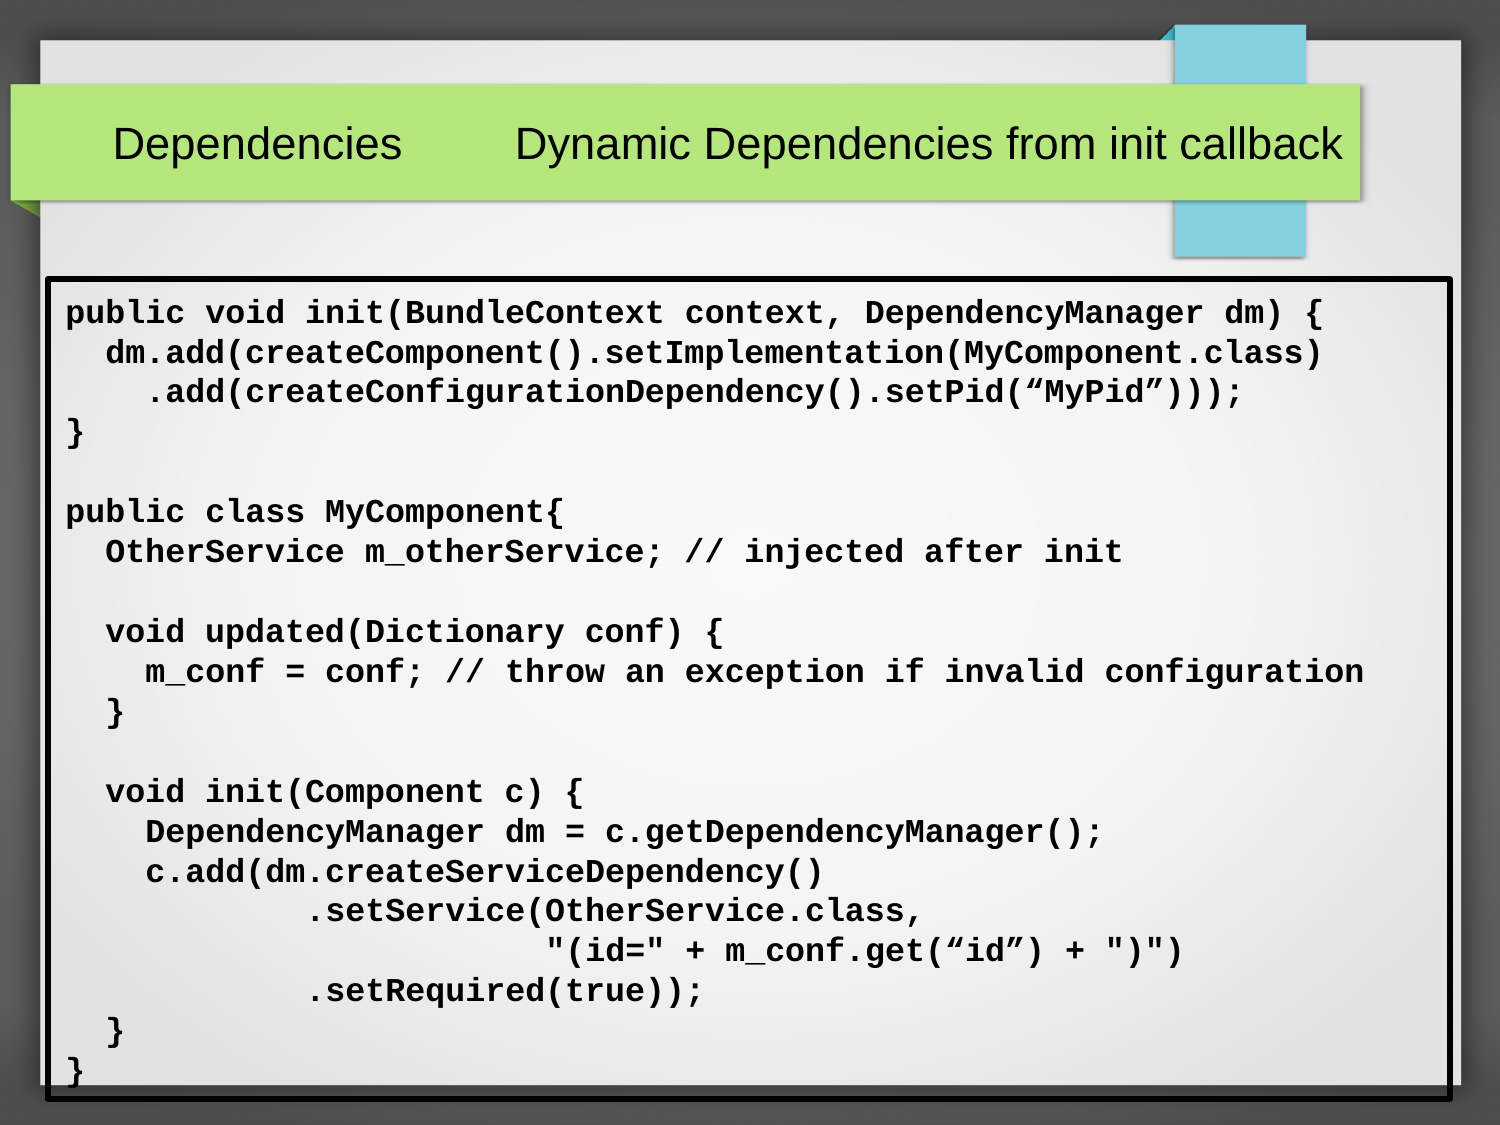

# Dependencies Dynamic Dependencies from init callback
public void init(BundleContext context, DependencyManager dm) {
 dm.add(createComponent().setImplementation(MyComponent.class)
 .add(createConfigurationDependency().setPid(“MyPid”)));
}
public class MyComponent{
 OtherService m_otherService; // injected after init
 void updated(Dictionary conf) {
 m_conf = conf; // throw an exception if invalid configuration
 }
 void init(Component c) {
 DependencyManager dm = c.getDependencyManager();
 c.add(dm.createServiceDependency()
 .setService(OtherService.class,
 "(id=" + m_conf.get(“id”) + ")")
 .setRequired(true));
 }
}